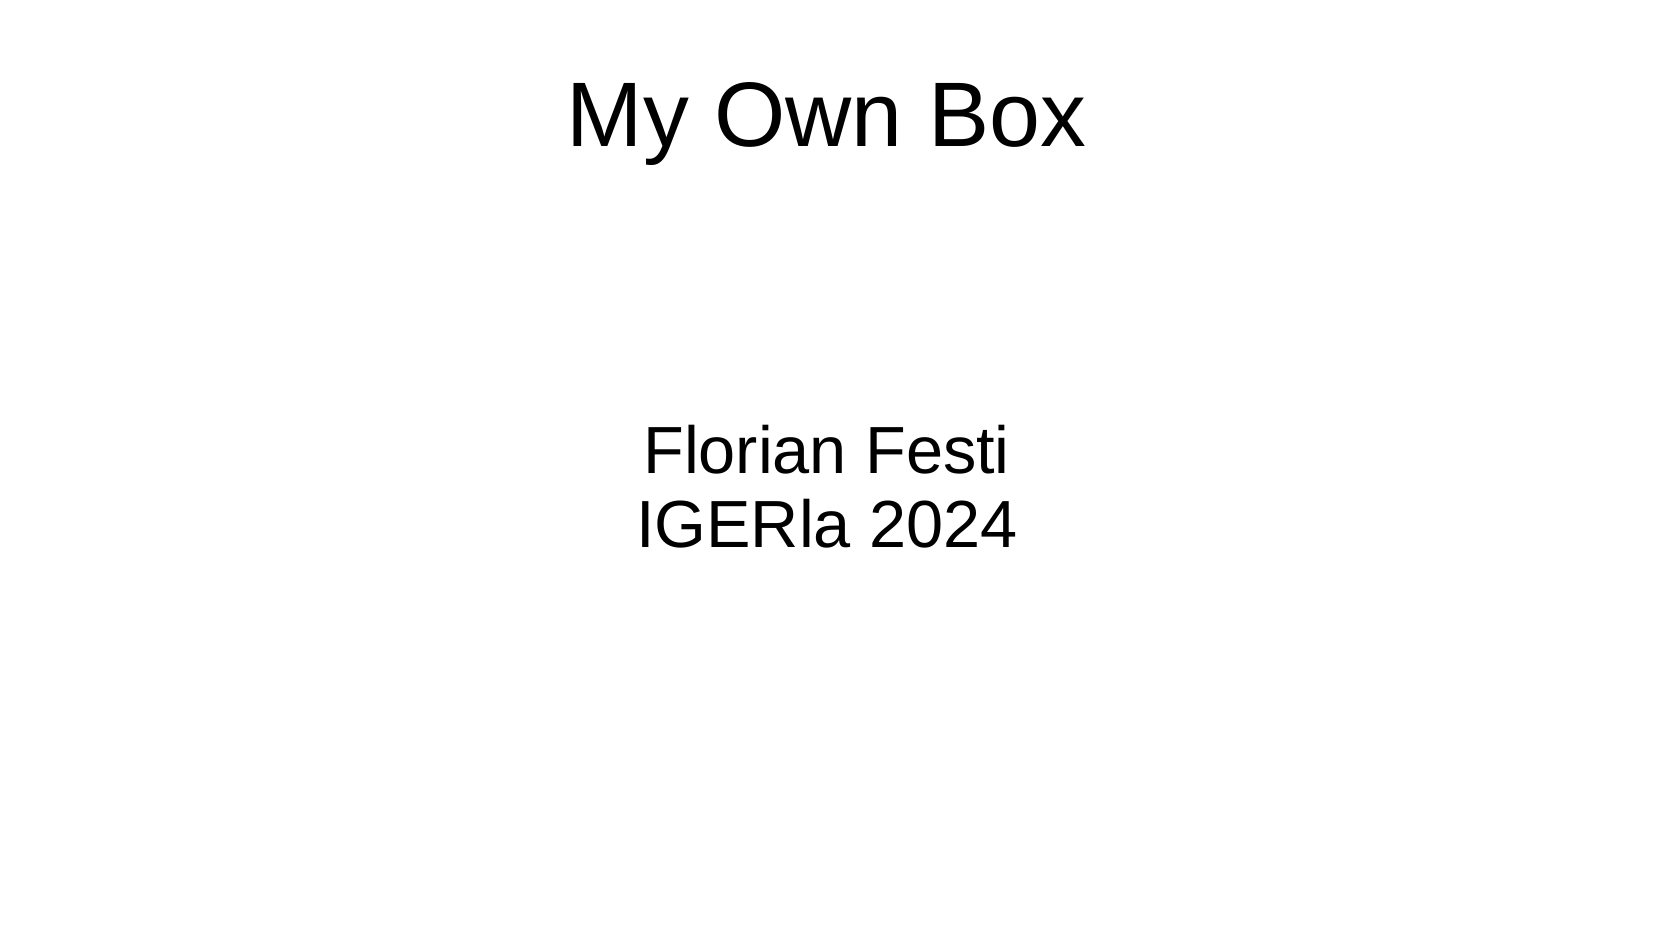

# My Own Box
Florian Festi
IGERla 2024